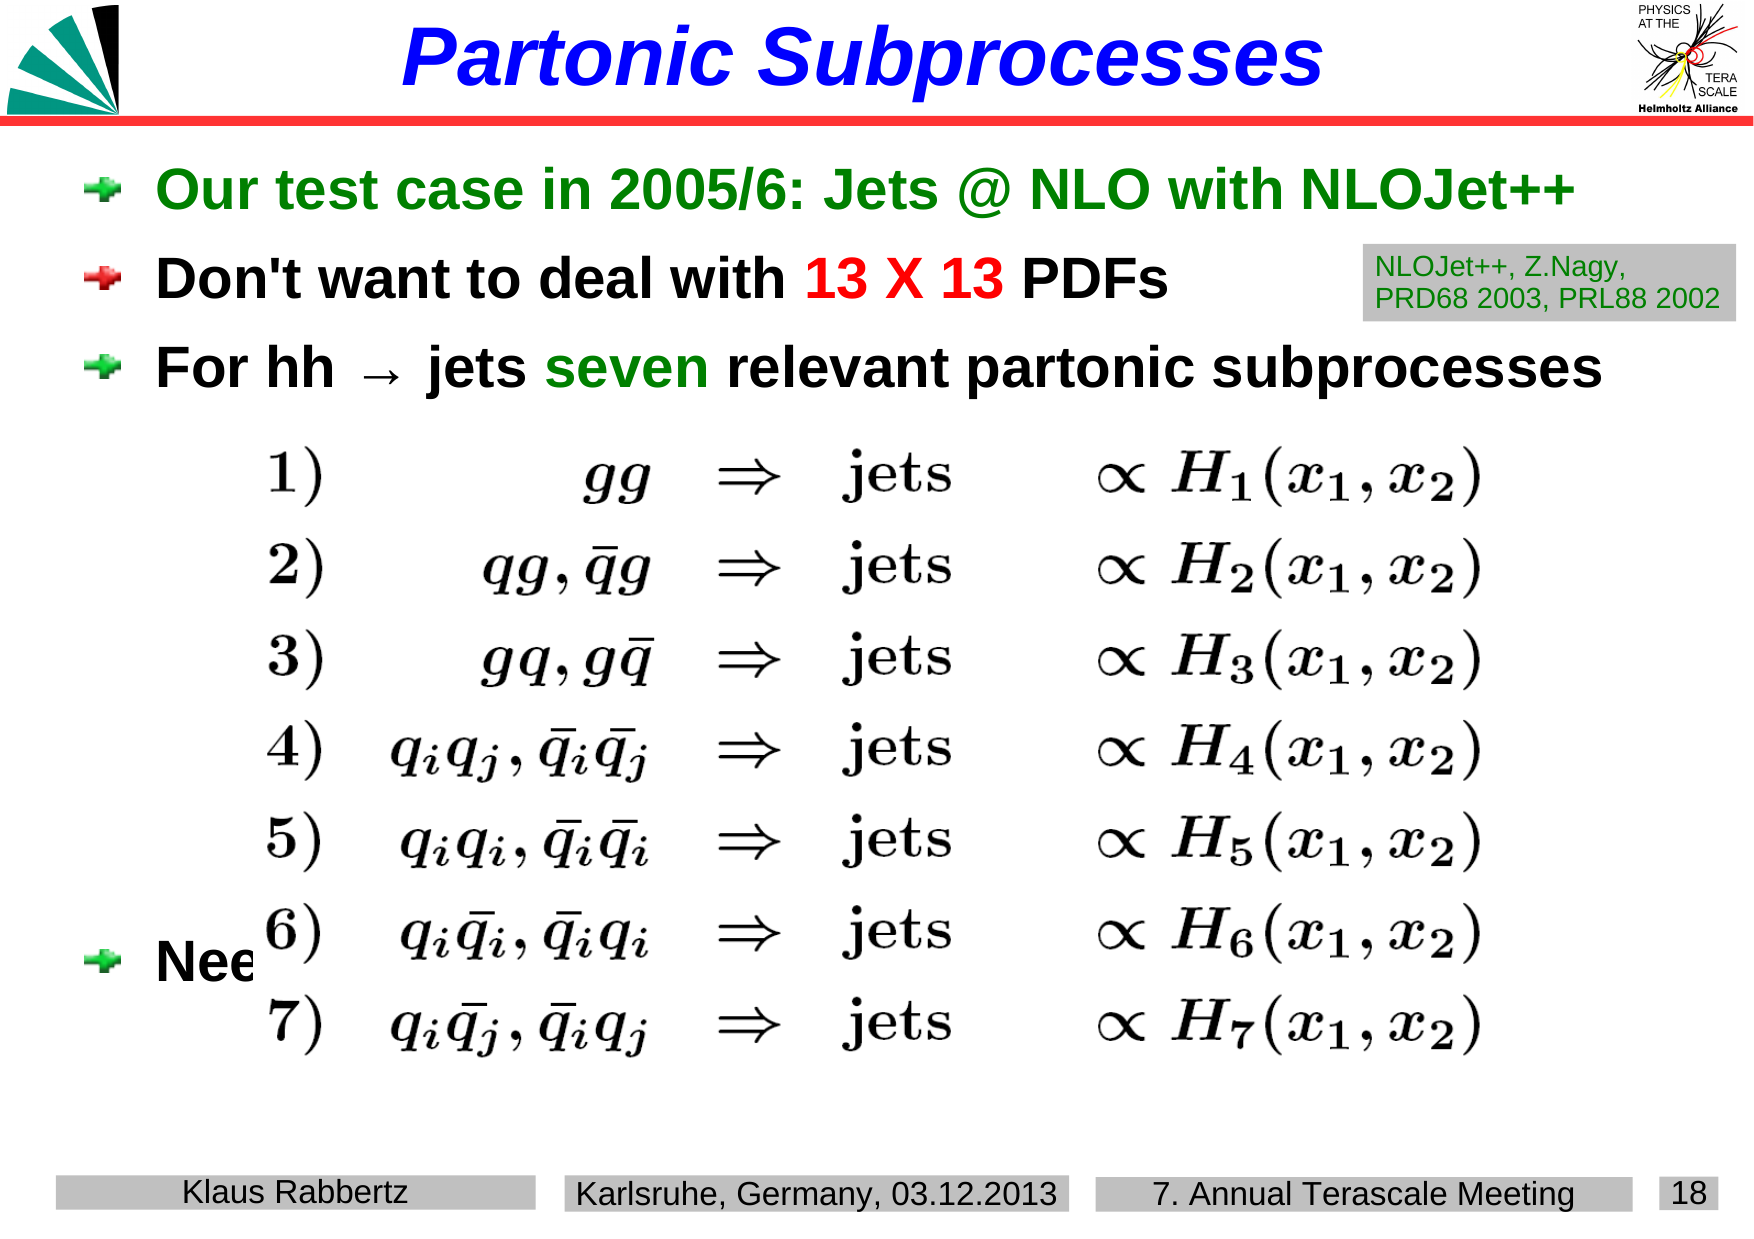

# Partonic Subprocesses
Our test case in 2005/6: Jets @ NLO with NLOJet++
Don't want to deal with 13 X 13 PDFs
For hh → jets seven relevant partonic subprocesses
Need only seven linear combinations Hi of PDFs
NLOJet++, Z.Nagy,
PRD68 2003, PRL88 2002